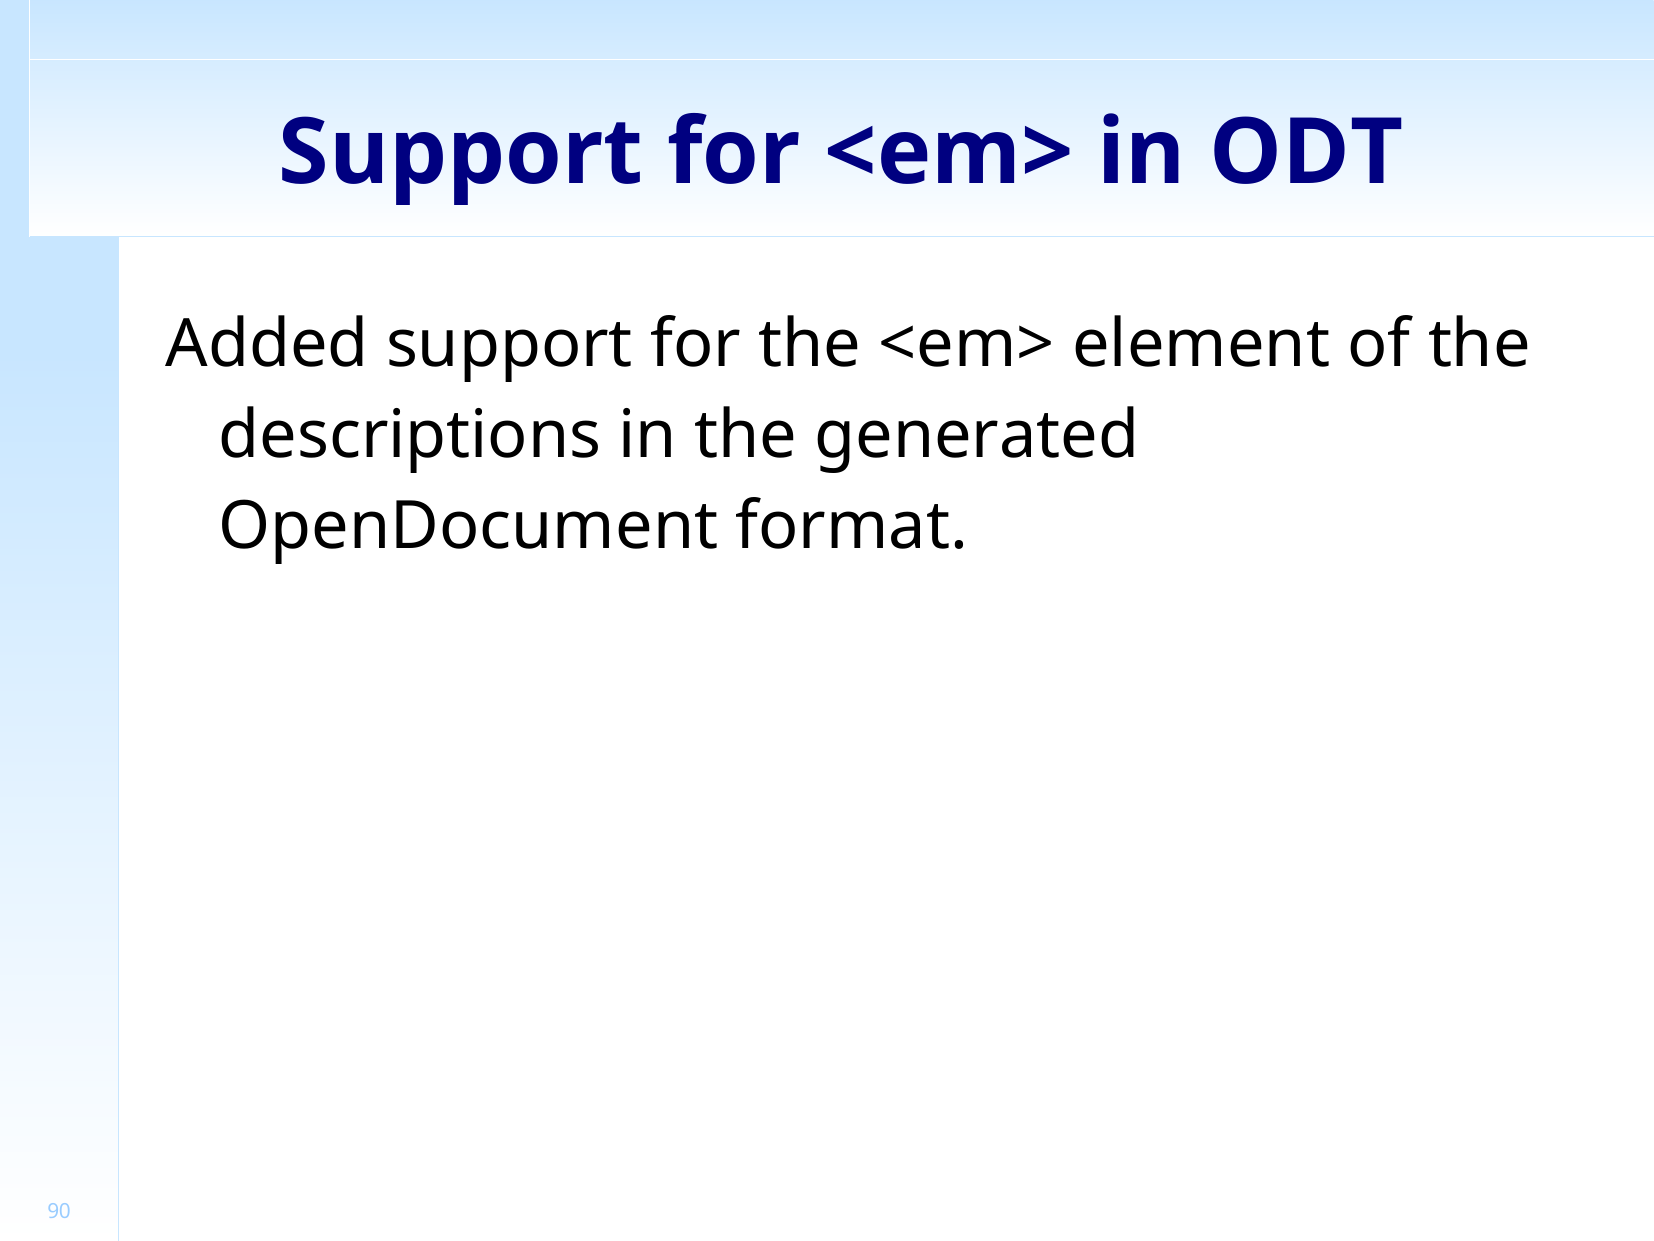

# Support for <em> in ODT
Added support for the <em> element of the descriptions in the generated OpenDocument format.